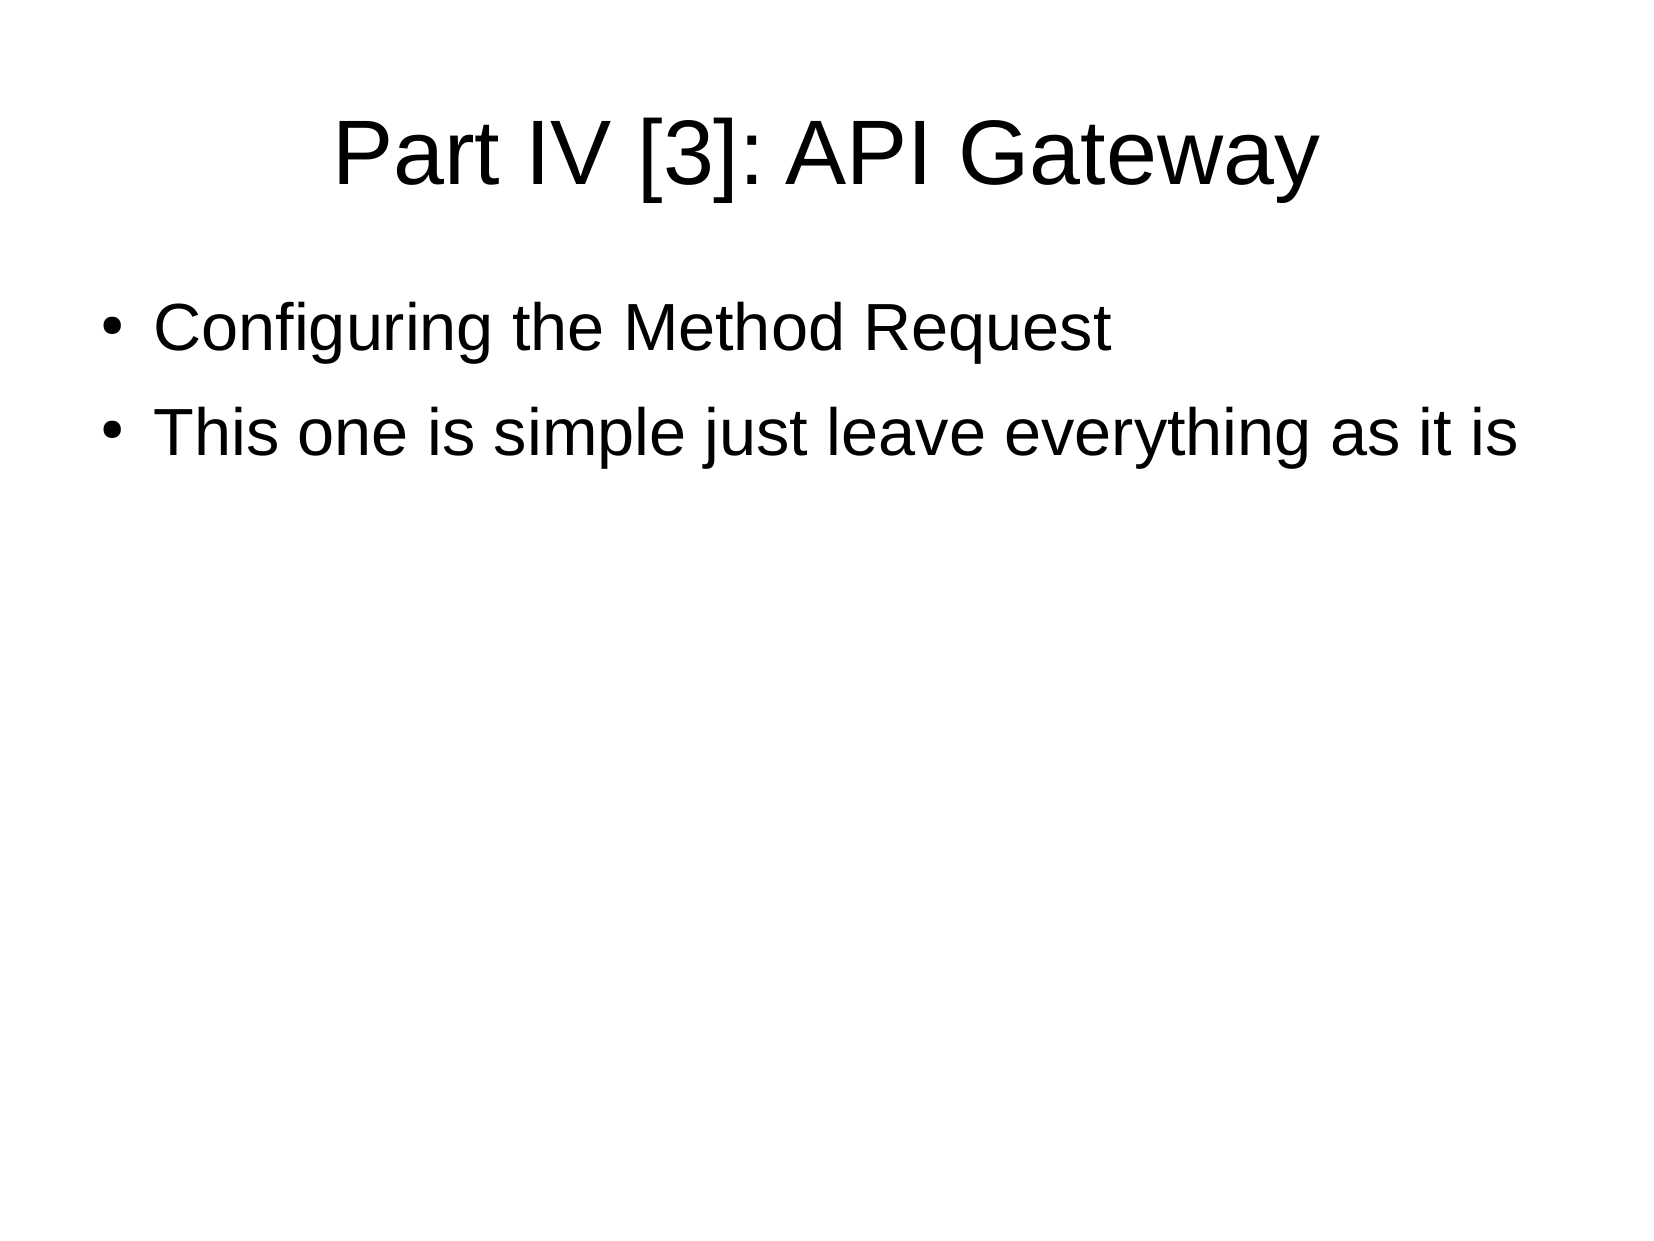

# Part IV [3]: API Gateway
Configuring the Method Request
This one is simple just leave everything as it is